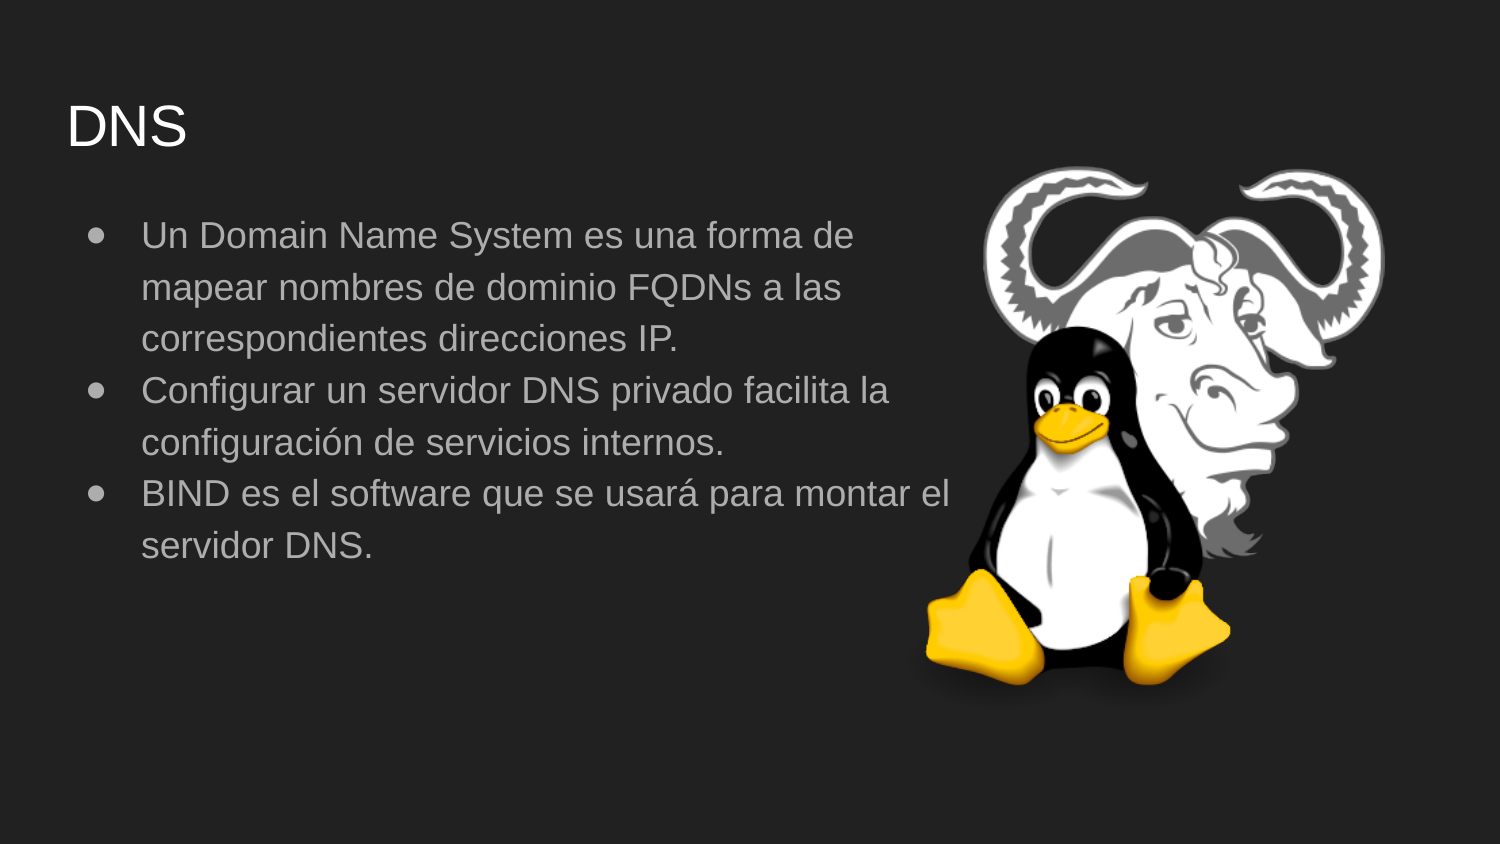

# DNS
Un Domain Name System es una forma de mapear nombres de dominio FQDNs a las correspondientes direcciones IP.
Configurar un servidor DNS privado facilita la configuración de servicios internos.
BIND es el software que se usará para montar el servidor DNS.